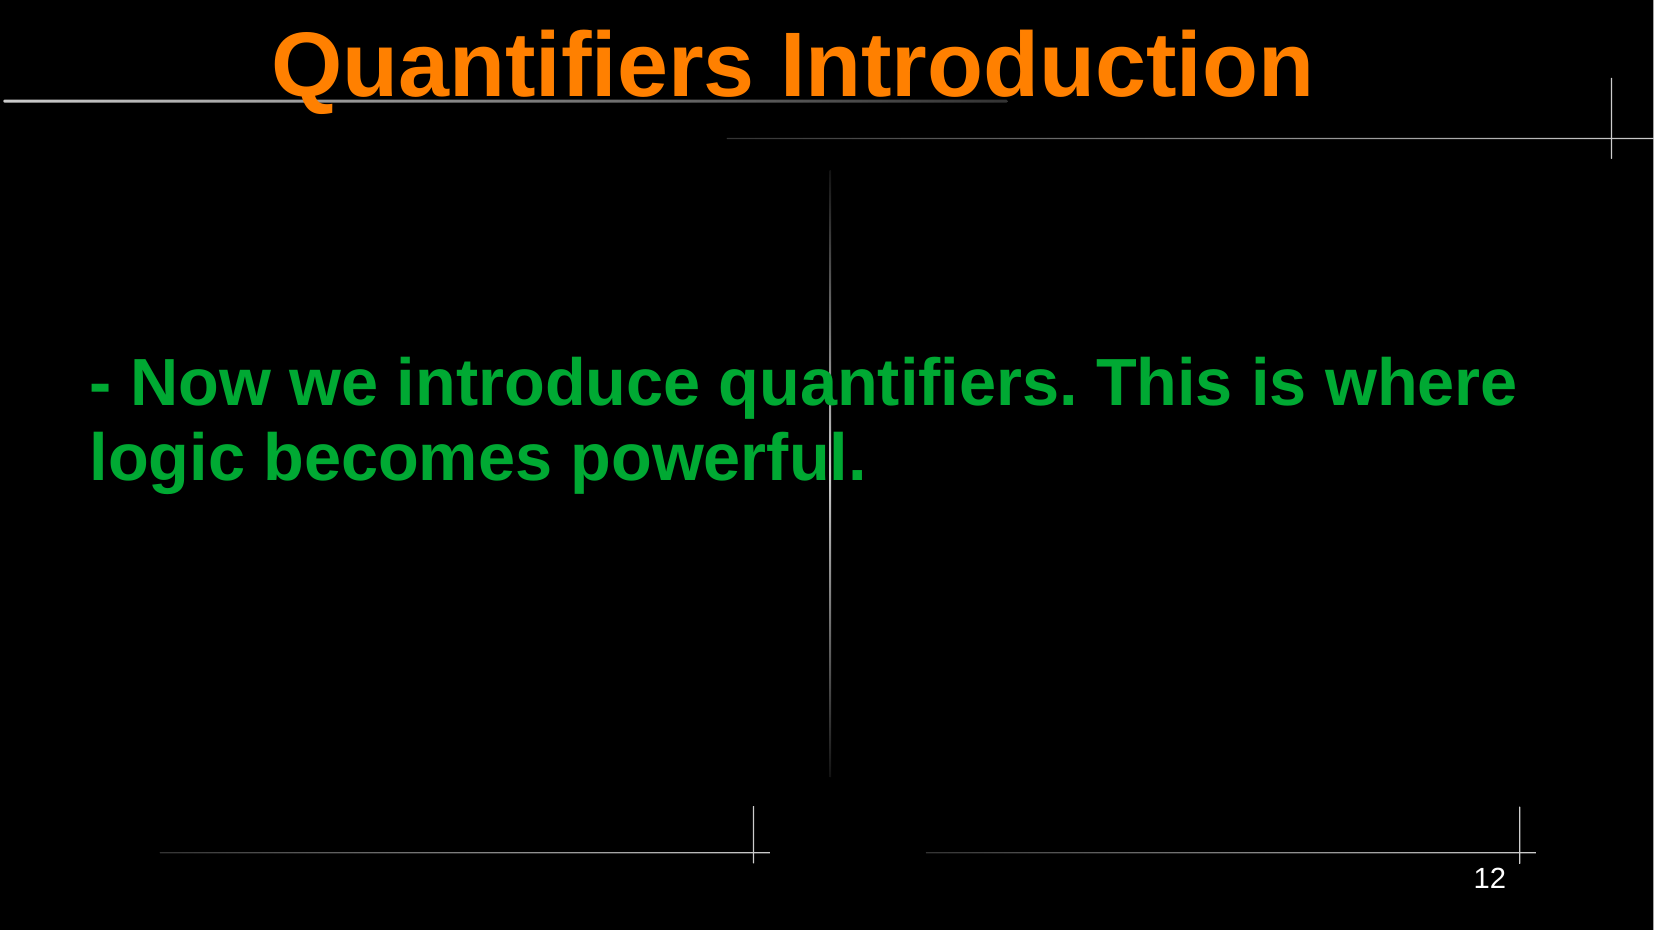

# Quantifiers Introduction
- Now we introduce quantifiers. This is where logic becomes powerful.
12